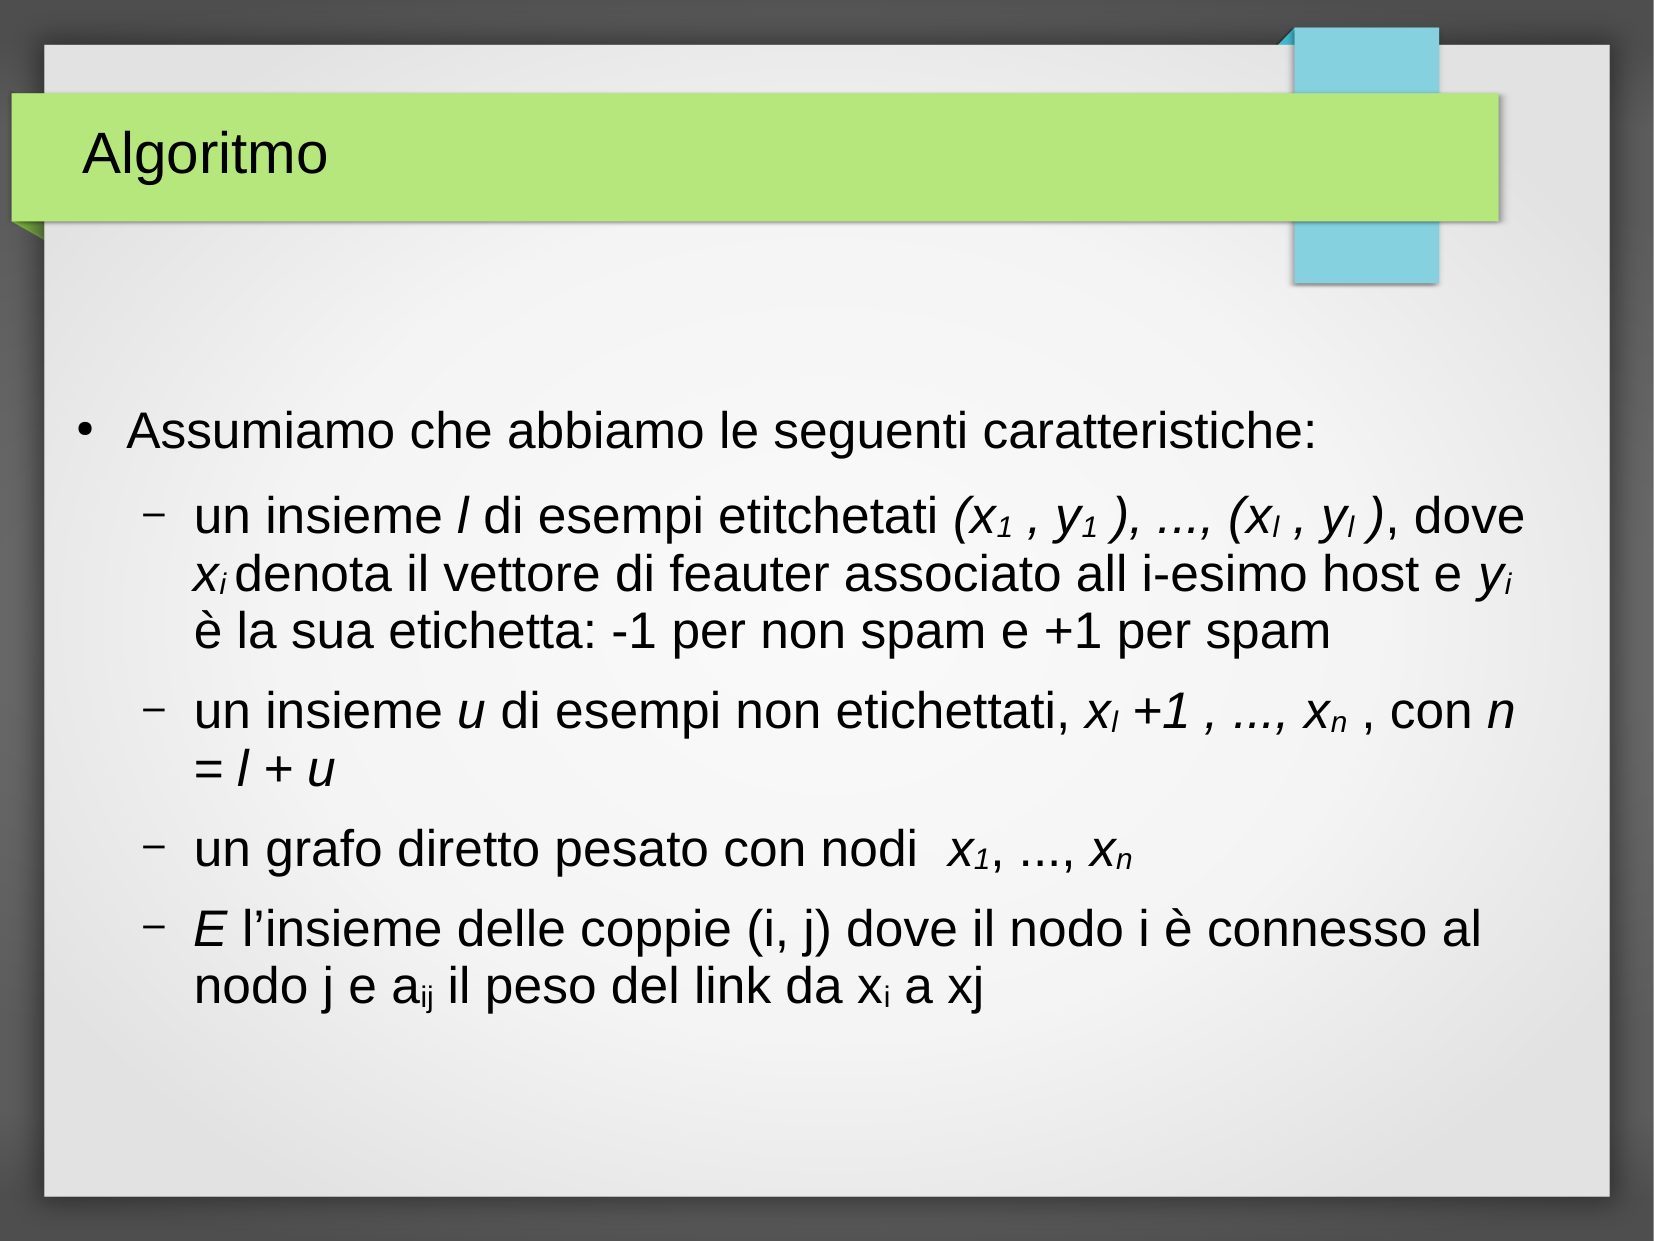

# Algoritmo
Assumiamo che abbiamo le seguenti caratteristiche:
un insieme l di esempi etitchetati (x1 , y1 ), ..., (xl , yl ), dove xi denota il vettore di feauter associato all i-esimo host e yi è la sua etichetta: -1 per non spam e +1 per spam
un insieme u di esempi non etichettati, xl +1 , ..., xn , con n = l + u
un grafo diretto pesato con nodi x1, ..., xn
E l’insieme delle coppie (i, j) dove il nodo i è connesso al nodo j e aij il peso del link da xi a xj